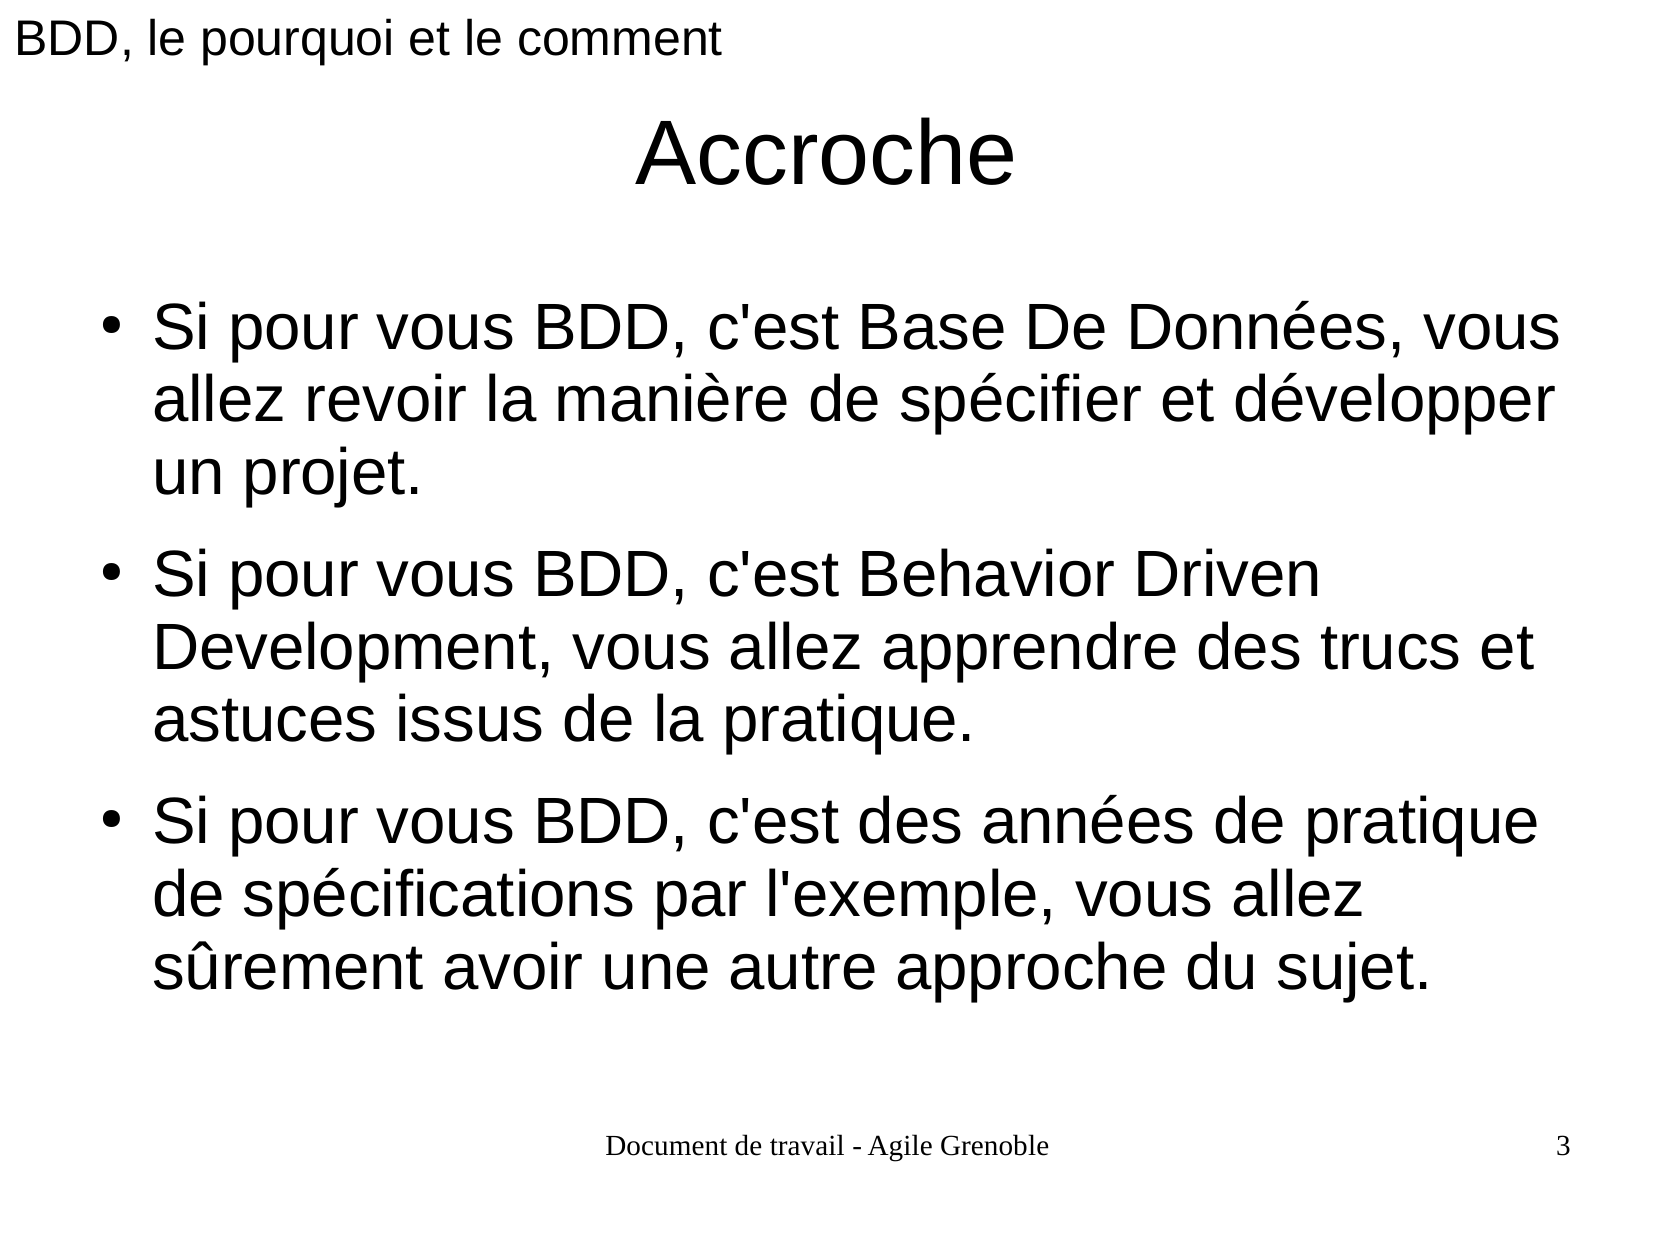

BDD, le pourquoi et le comment
# Accroche
Si pour vous BDD, c'est Base De Données, vous allez revoir la manière de spécifier et développer un projet.
Si pour vous BDD, c'est Behavior Driven Development, vous allez apprendre des trucs et astuces issus de la pratique.
Si pour vous BDD, c'est des années de pratique de spécifications par l'exemple, vous allez sûrement avoir une autre approche du sujet.
Document de travail - Agile Grenoble
3